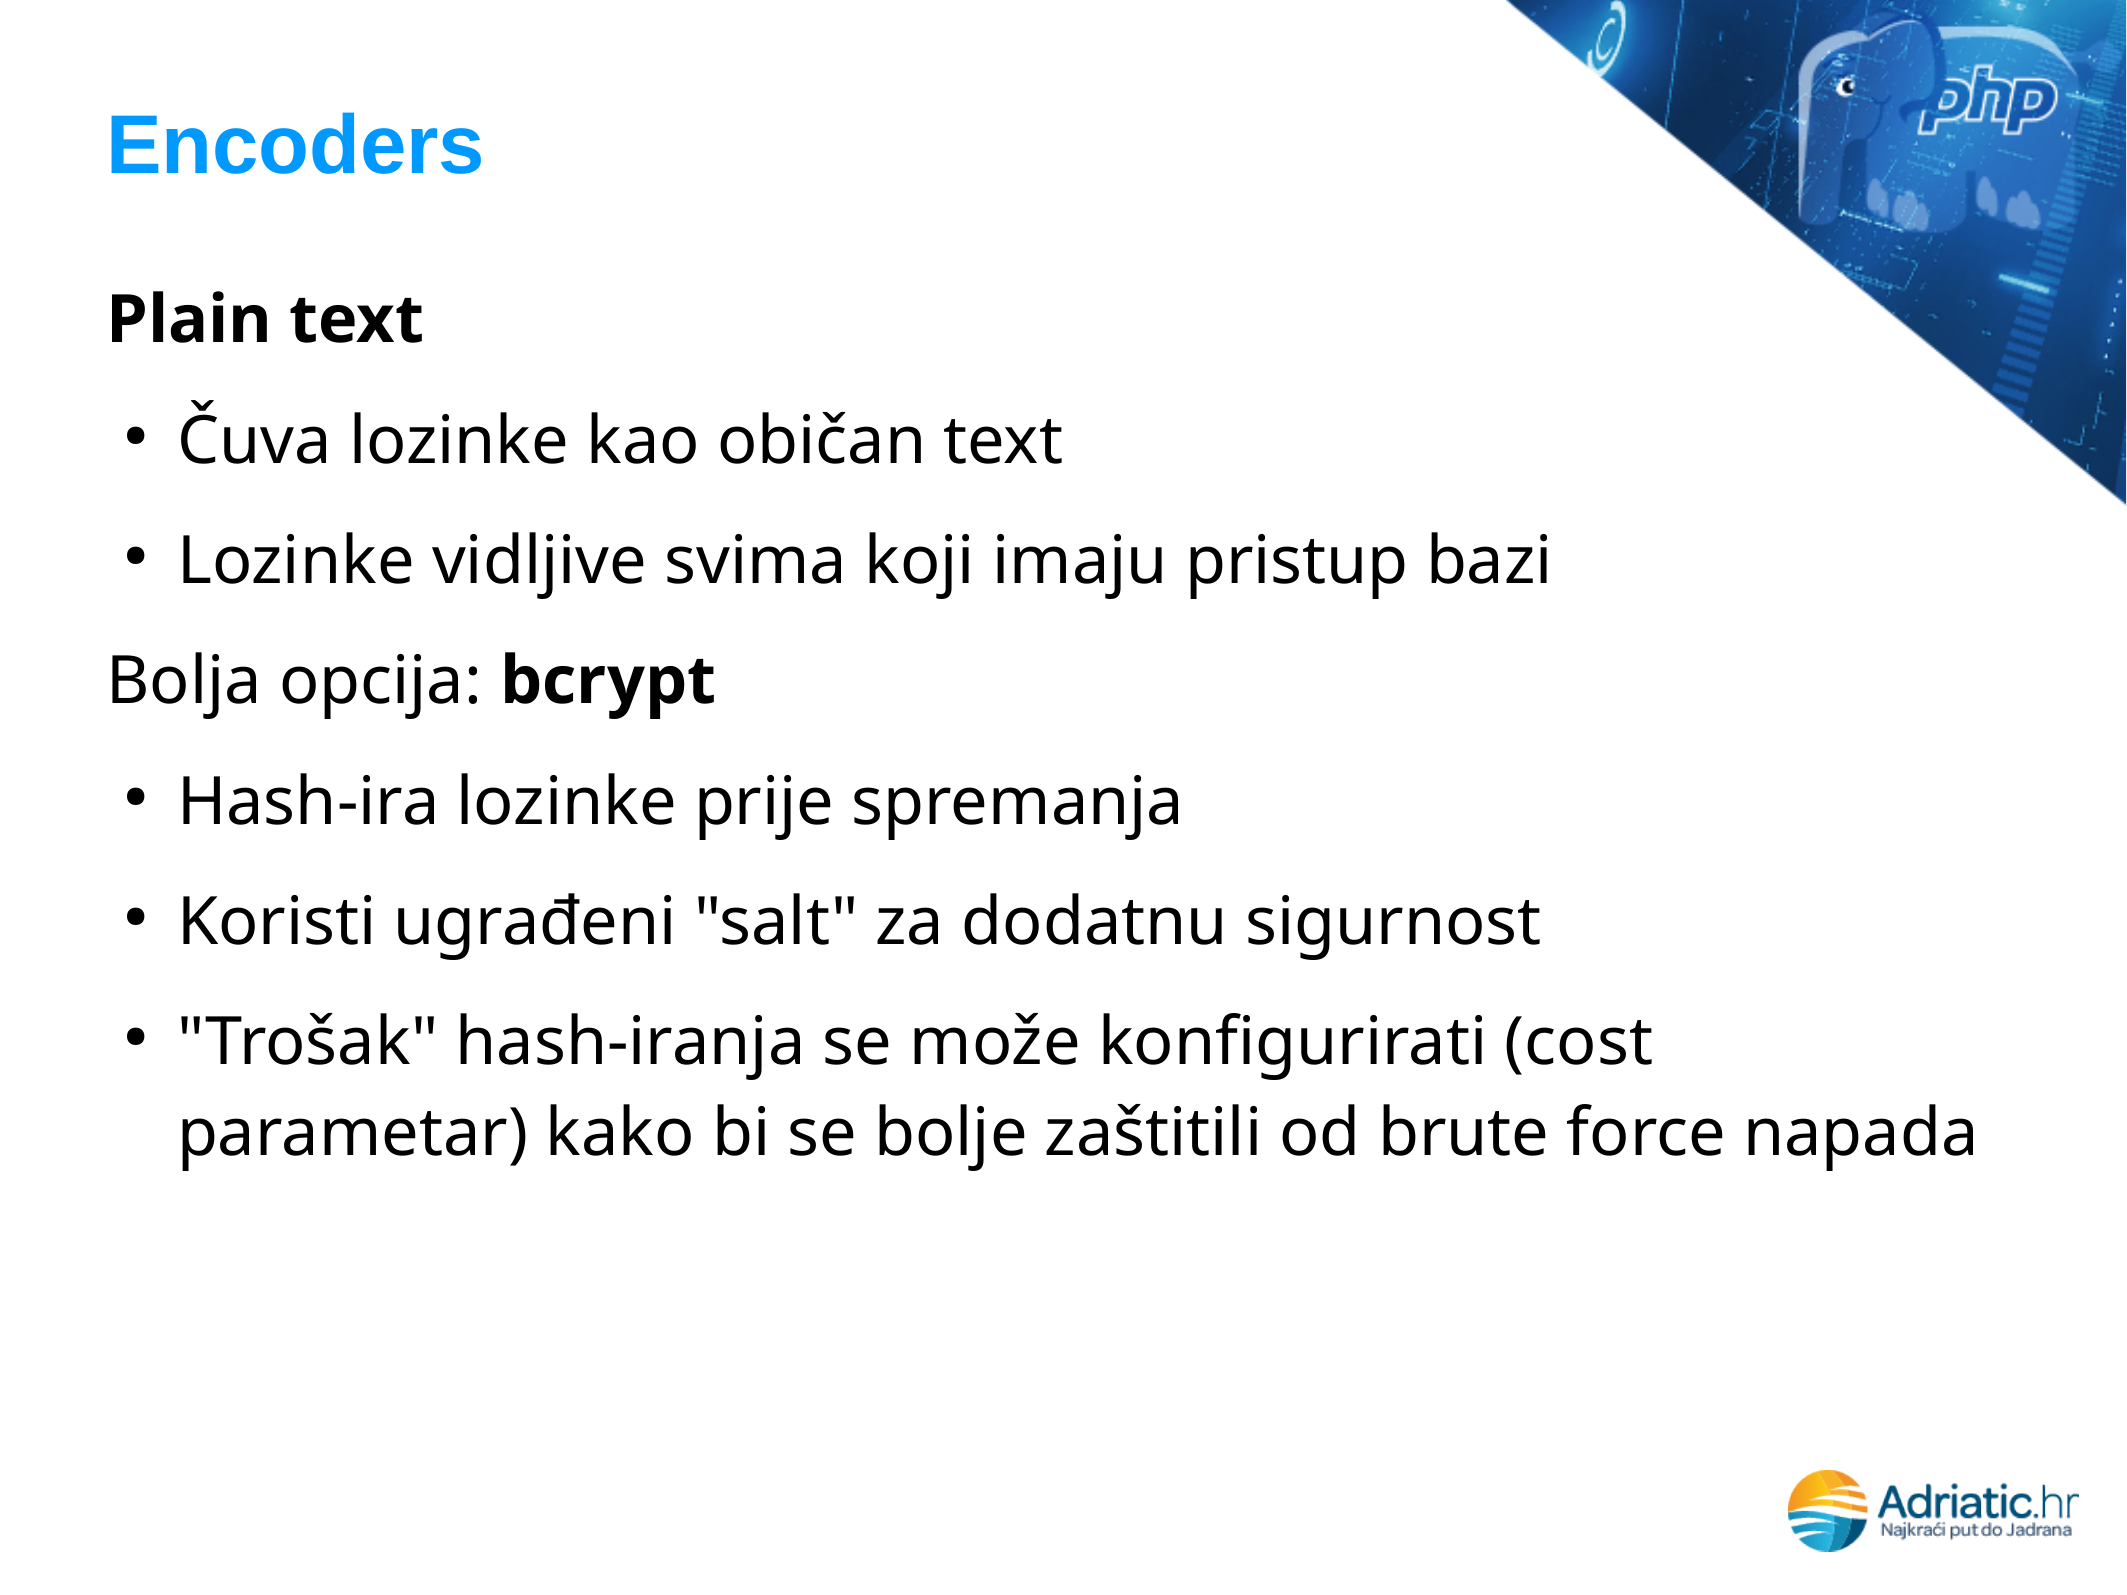

# Encoders
Plain text
Čuva lozinke kao običan text
Lozinke vidljive svima koji imaju pristup bazi
Bolja opcija: bcrypt
Hash-ira lozinke prije spremanja
Koristi ugrađeni "salt" za dodatnu sigurnost
"Trošak" hash-iranja se može konfigurirati (cost parametar) kako bi se bolje zaštitili od brute force napada